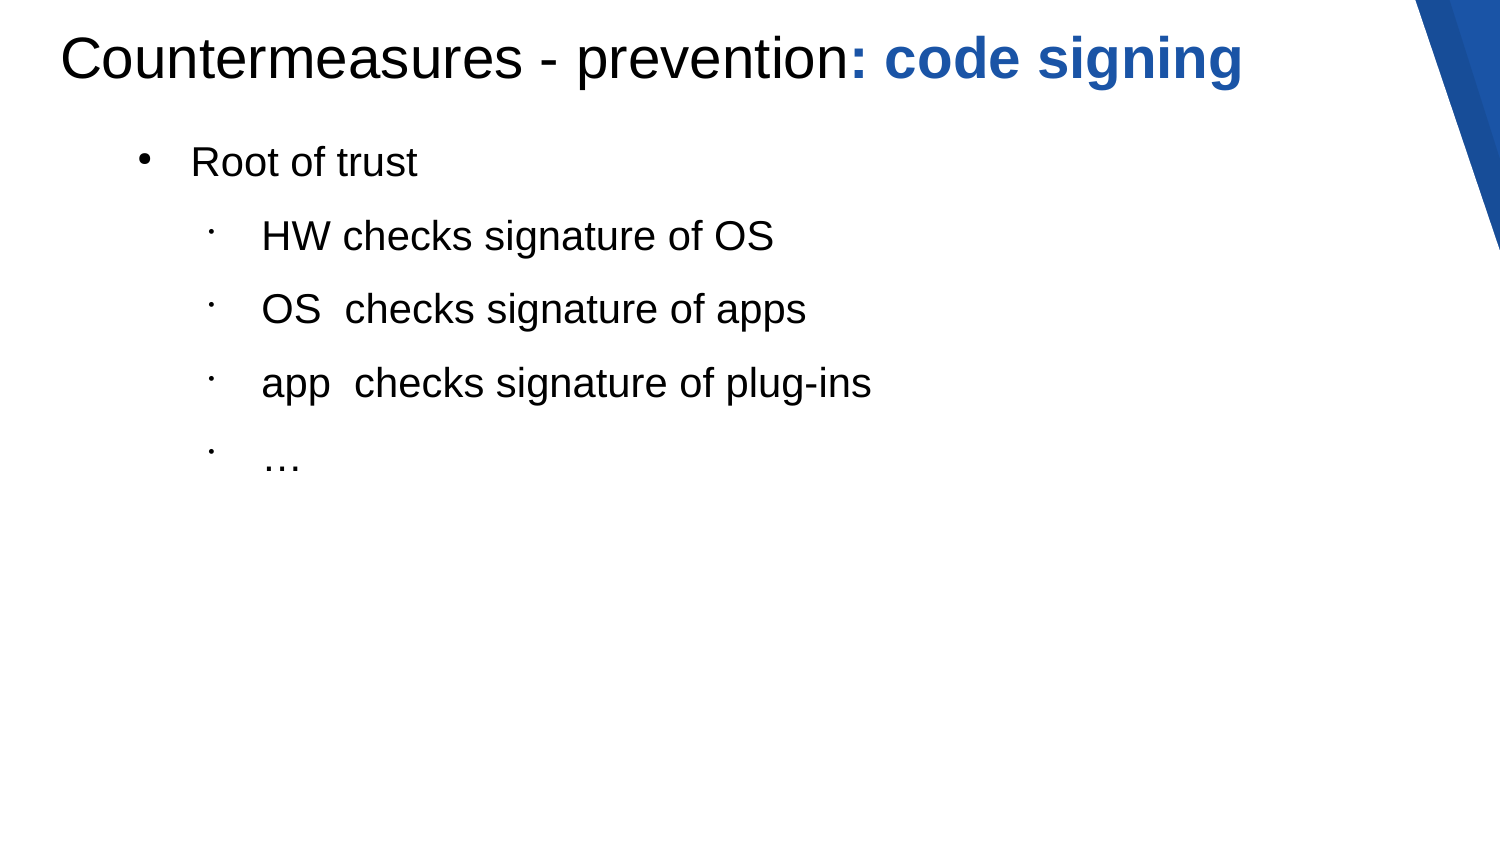

Countermeasures - prevention: code signing
# Root of trust
HW checks signature of OS
OS checks signature of apps
app checks signature of plug-ins
…